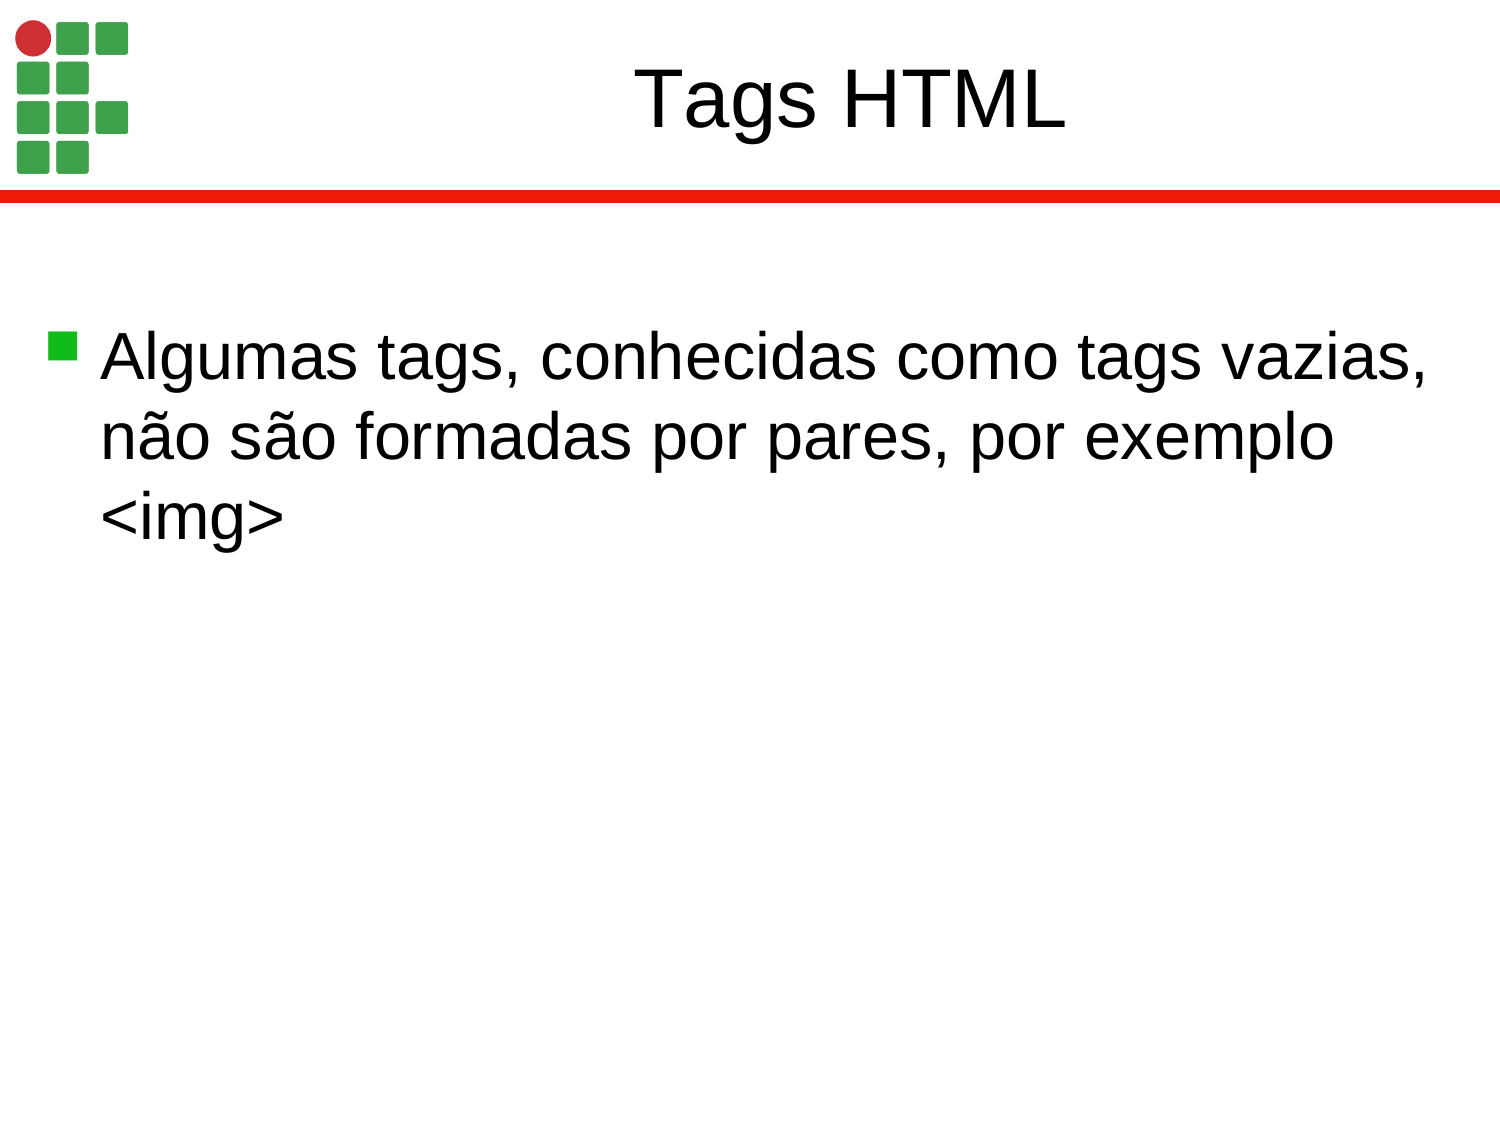

# Tags HTML
Algumas tags, conhecidas como tags vazias, não são formadas por pares, por exemplo <img>